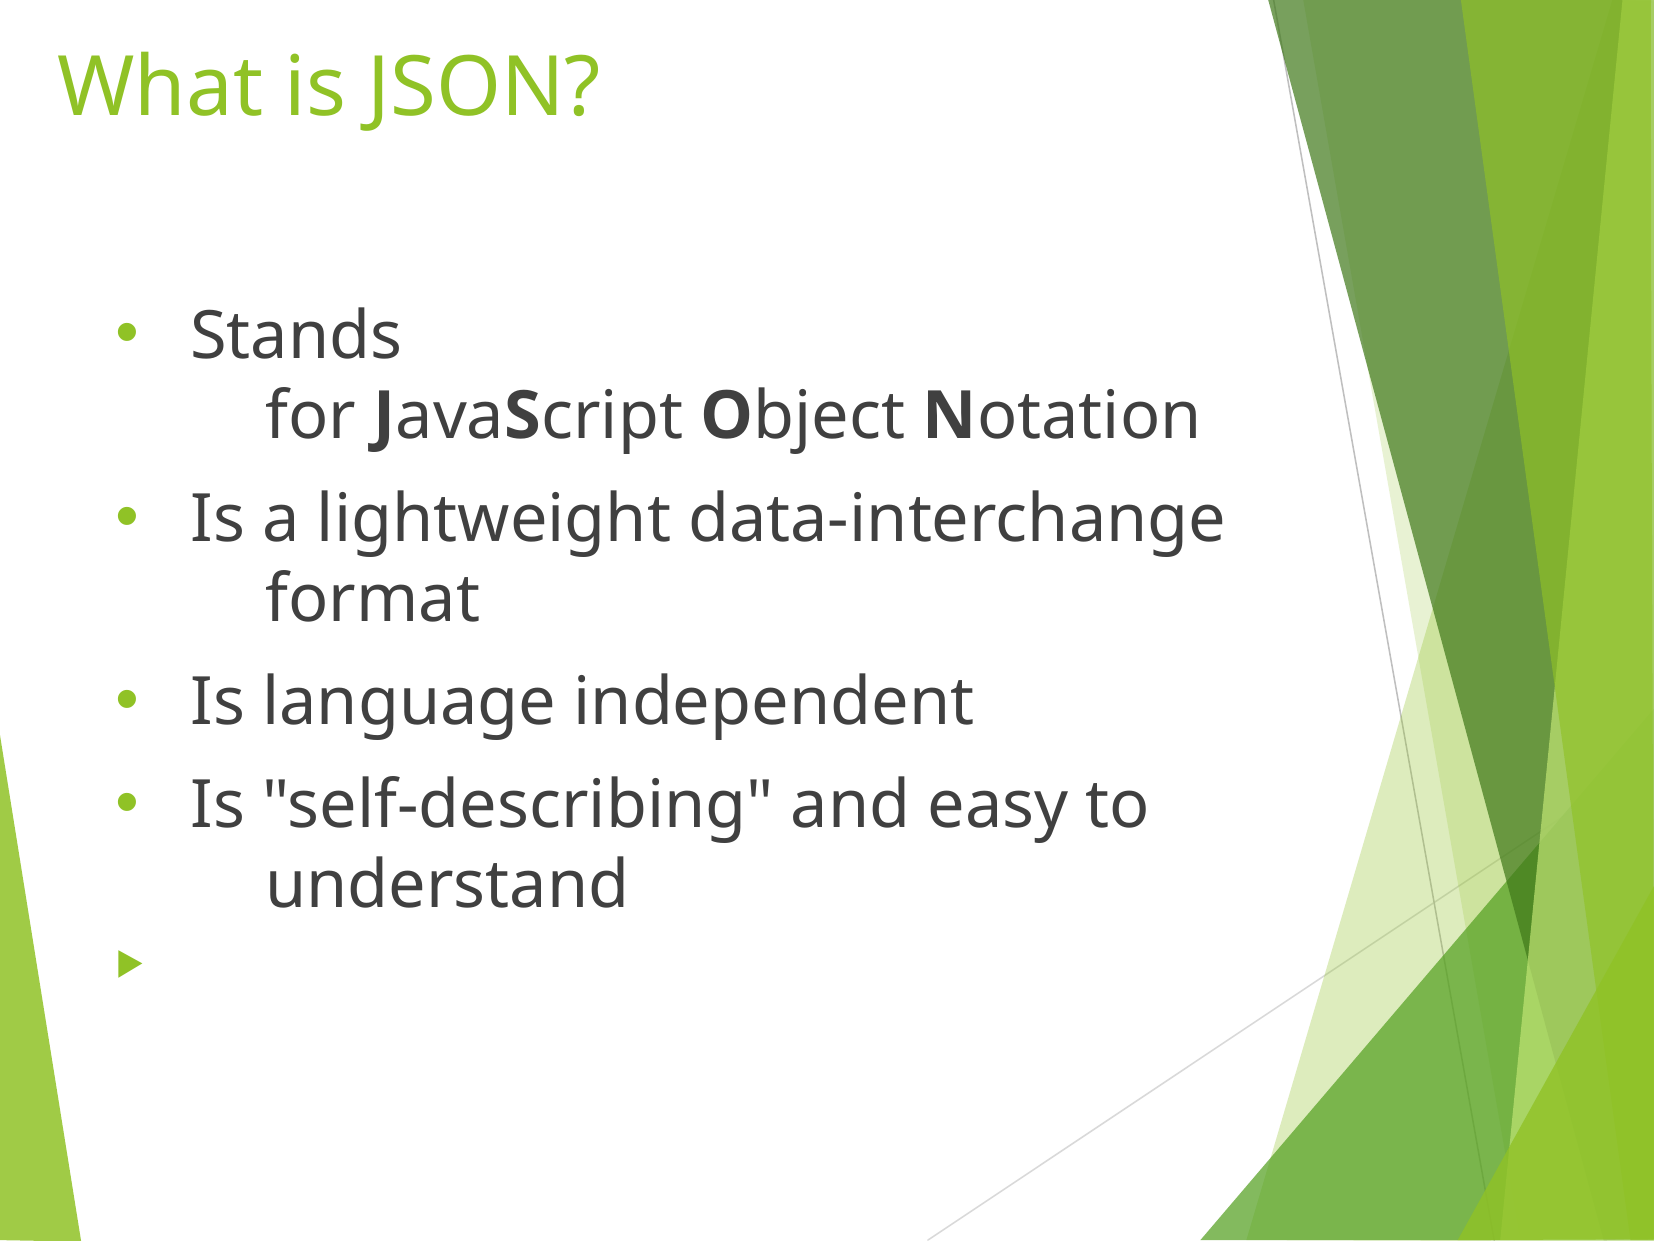

# What is JSON?
Stands for JavaScript Object Notation
Is a lightweight data-interchange format
Is language independent
Is "self-describing" and easy to understand